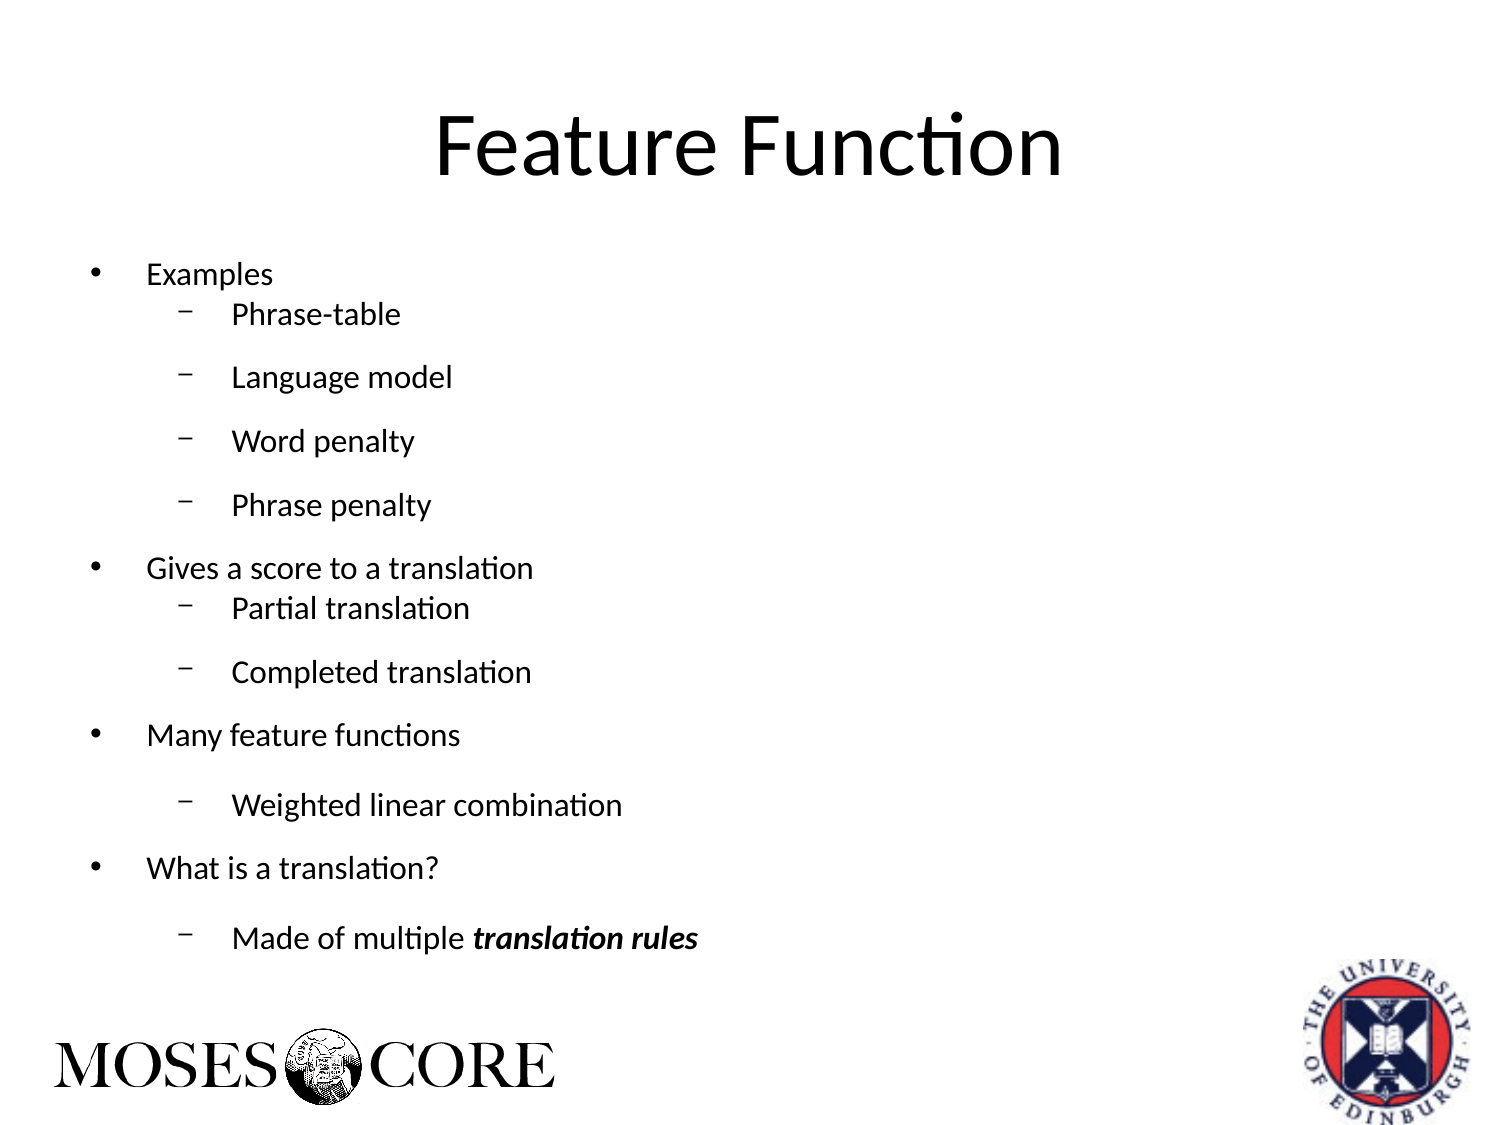

# Feature Function
Examples
Phrase-table
Language model
Word penalty
Phrase penalty
Gives a score to a translation
Partial translation
Completed translation
Many feature functions
Weighted linear combination
What is a translation?
Made of multiple translation rules